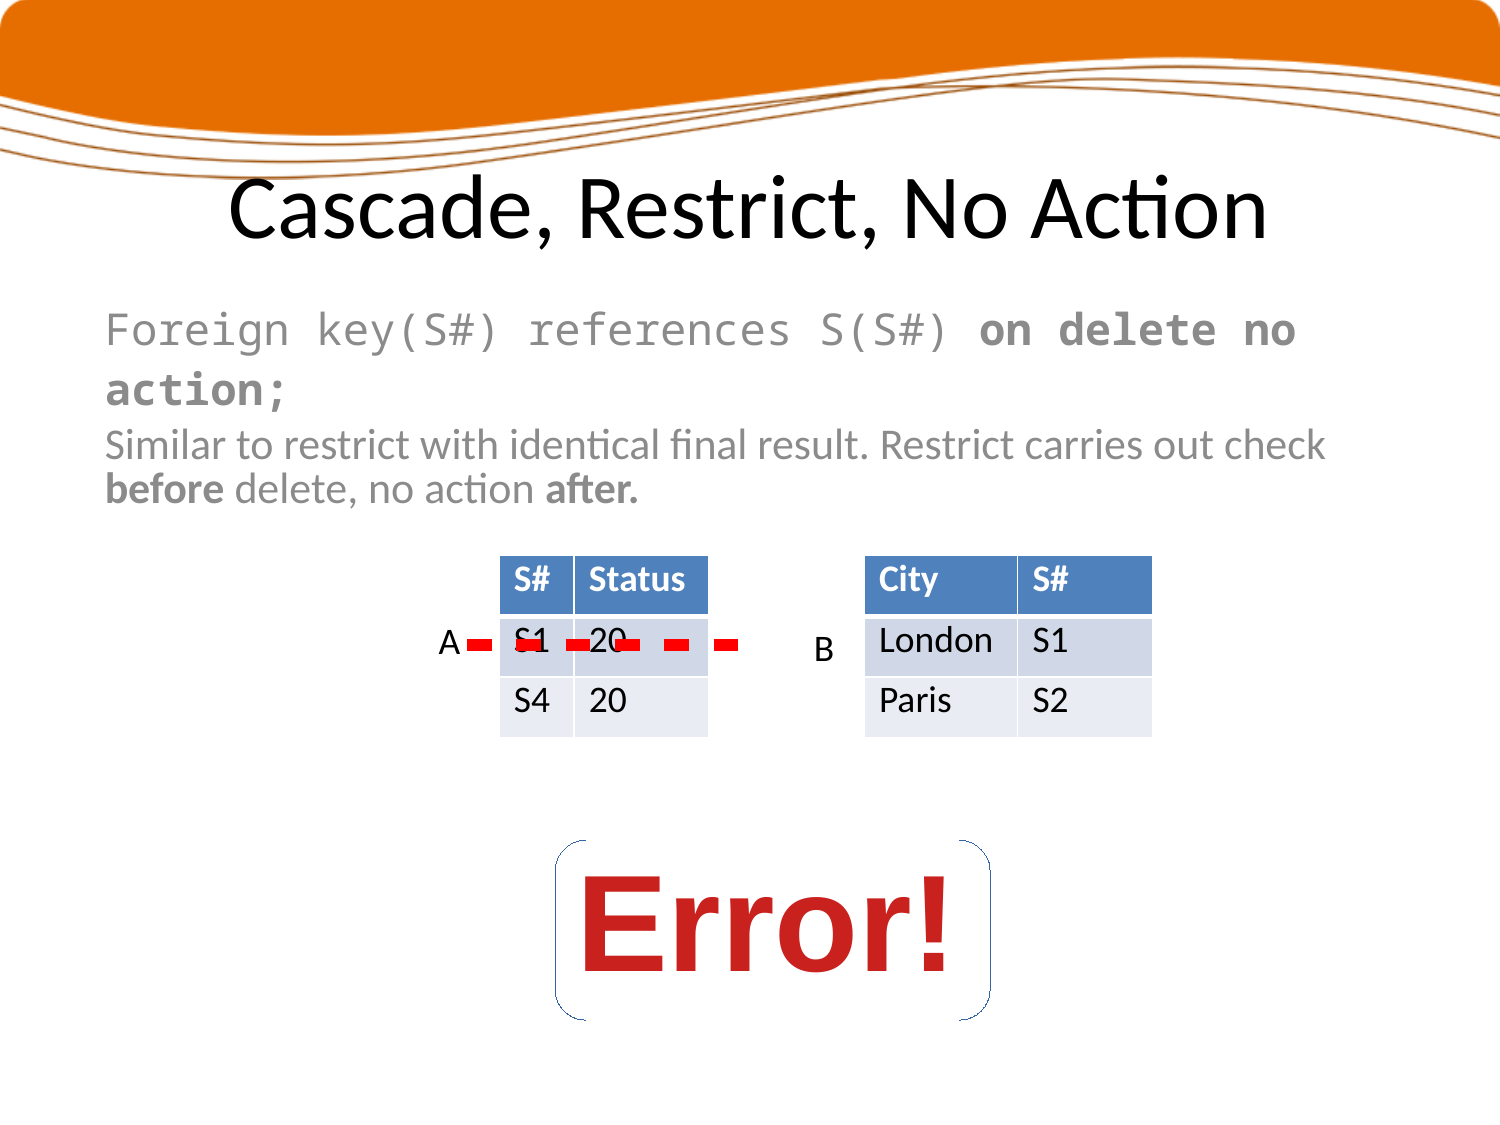

Cascade, Restrict, No Action
Foreign key(S#) references S(S#) on delete no action;
Similar to restrict with identical final result. Restrict carries out check before delete, no action after.
| S# | Status |
| --- | --- |
| S1 | 20 |
| S4 | 20 |
| City | S# |
| --- | --- |
| London | S1 |
| Paris | S2 |
A
B
Error!